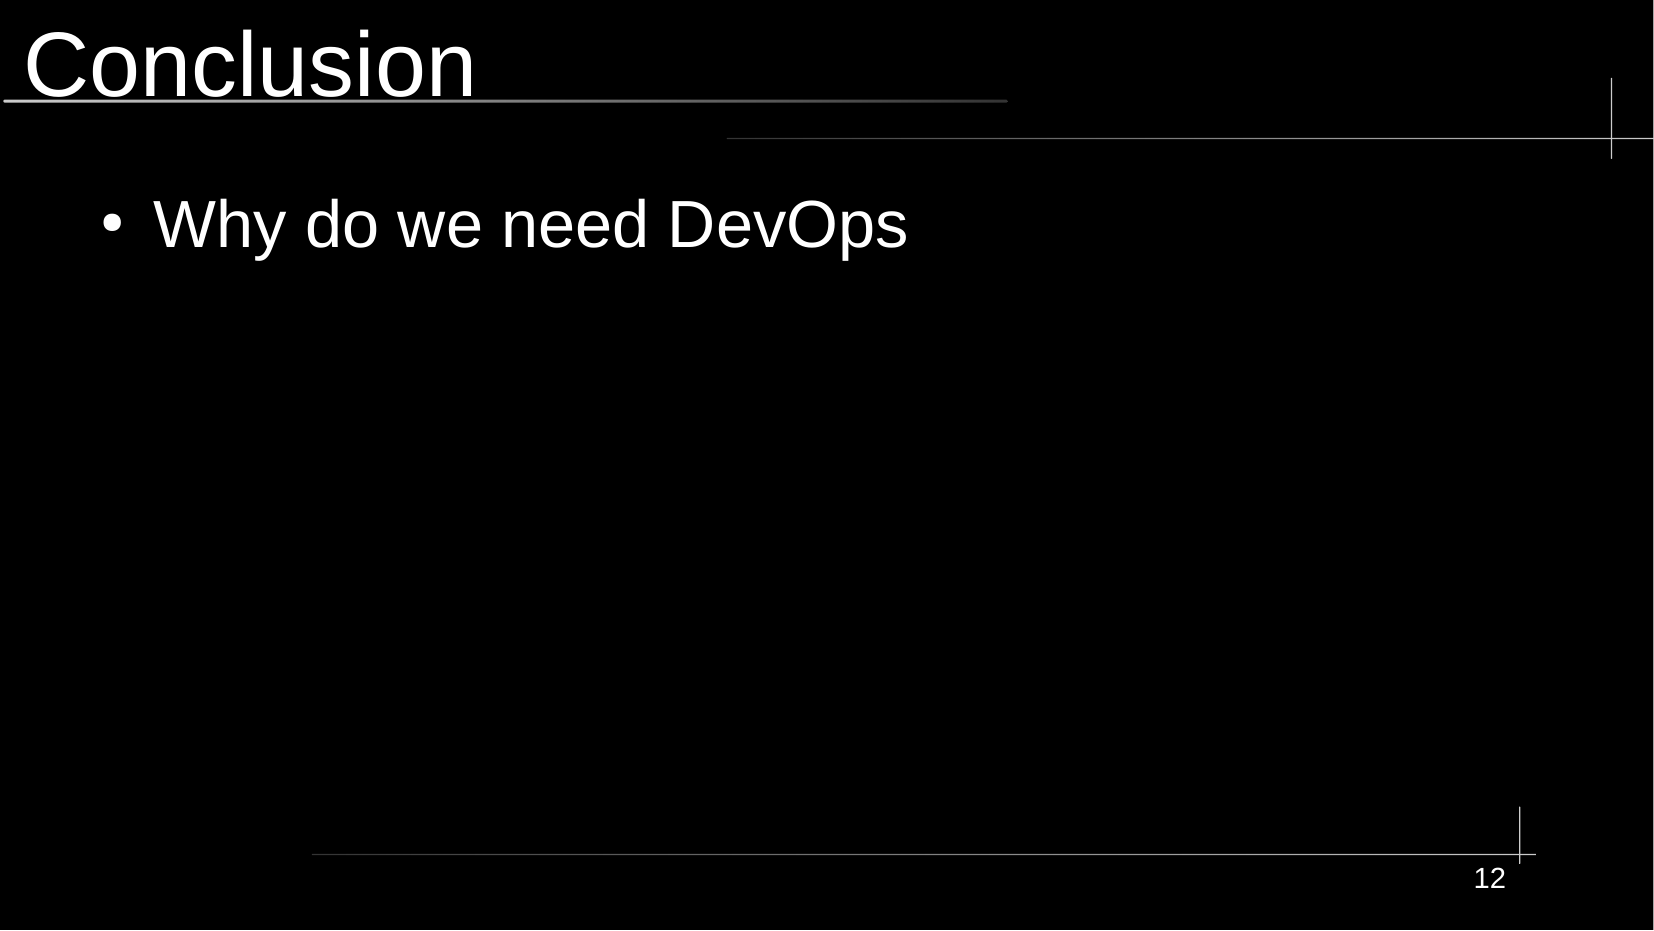

# Conclusion
Why do we need DevOps
12